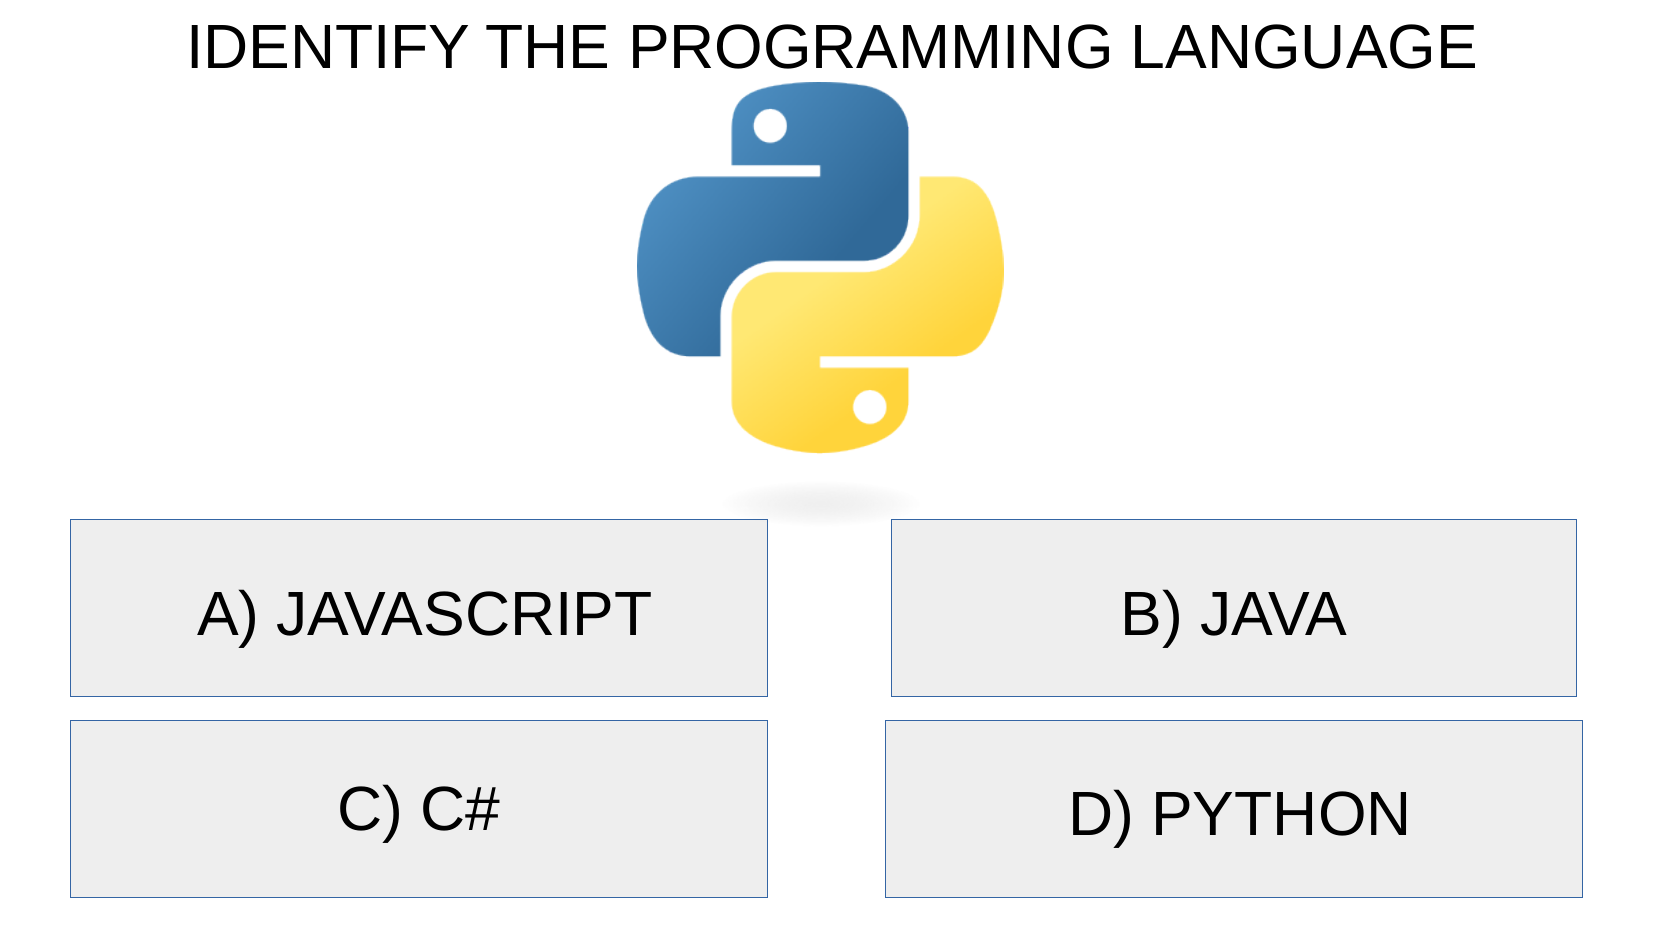

# IDENTIFY THE PROGRAMMING LANGUAGE
A) JAVASCRIPT
B) JAVA
C) C#
D) PYTHON